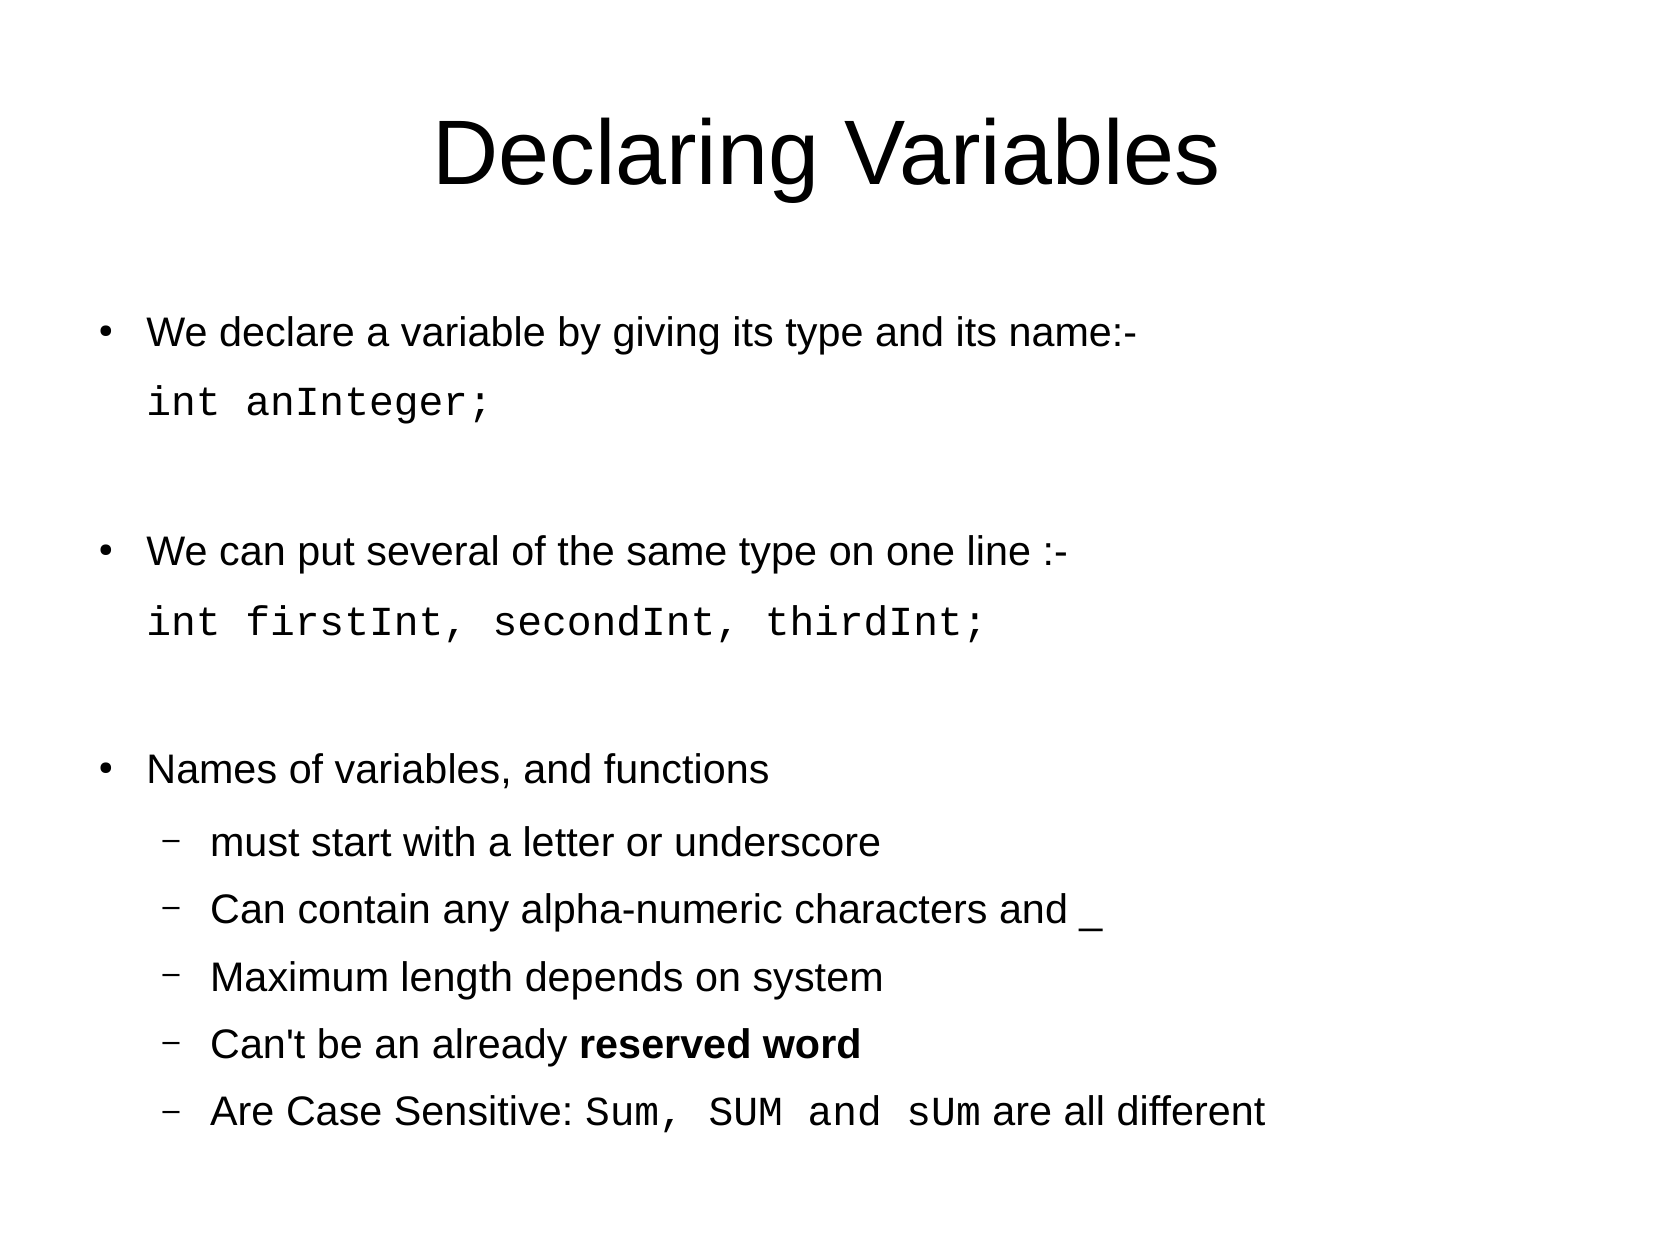

# Declaring Variables
We declare a variable by giving its type and its name:-
int anInteger;
We can put several of the same type on one line :-
int firstInt, secondInt, thirdInt;
Names of variables, and functions
must start with a letter or underscore
Can contain any alpha-numeric characters and _
Maximum length depends on system
Can't be an already reserved word
Are Case Sensitive: Sum, SUM and sUm are all different